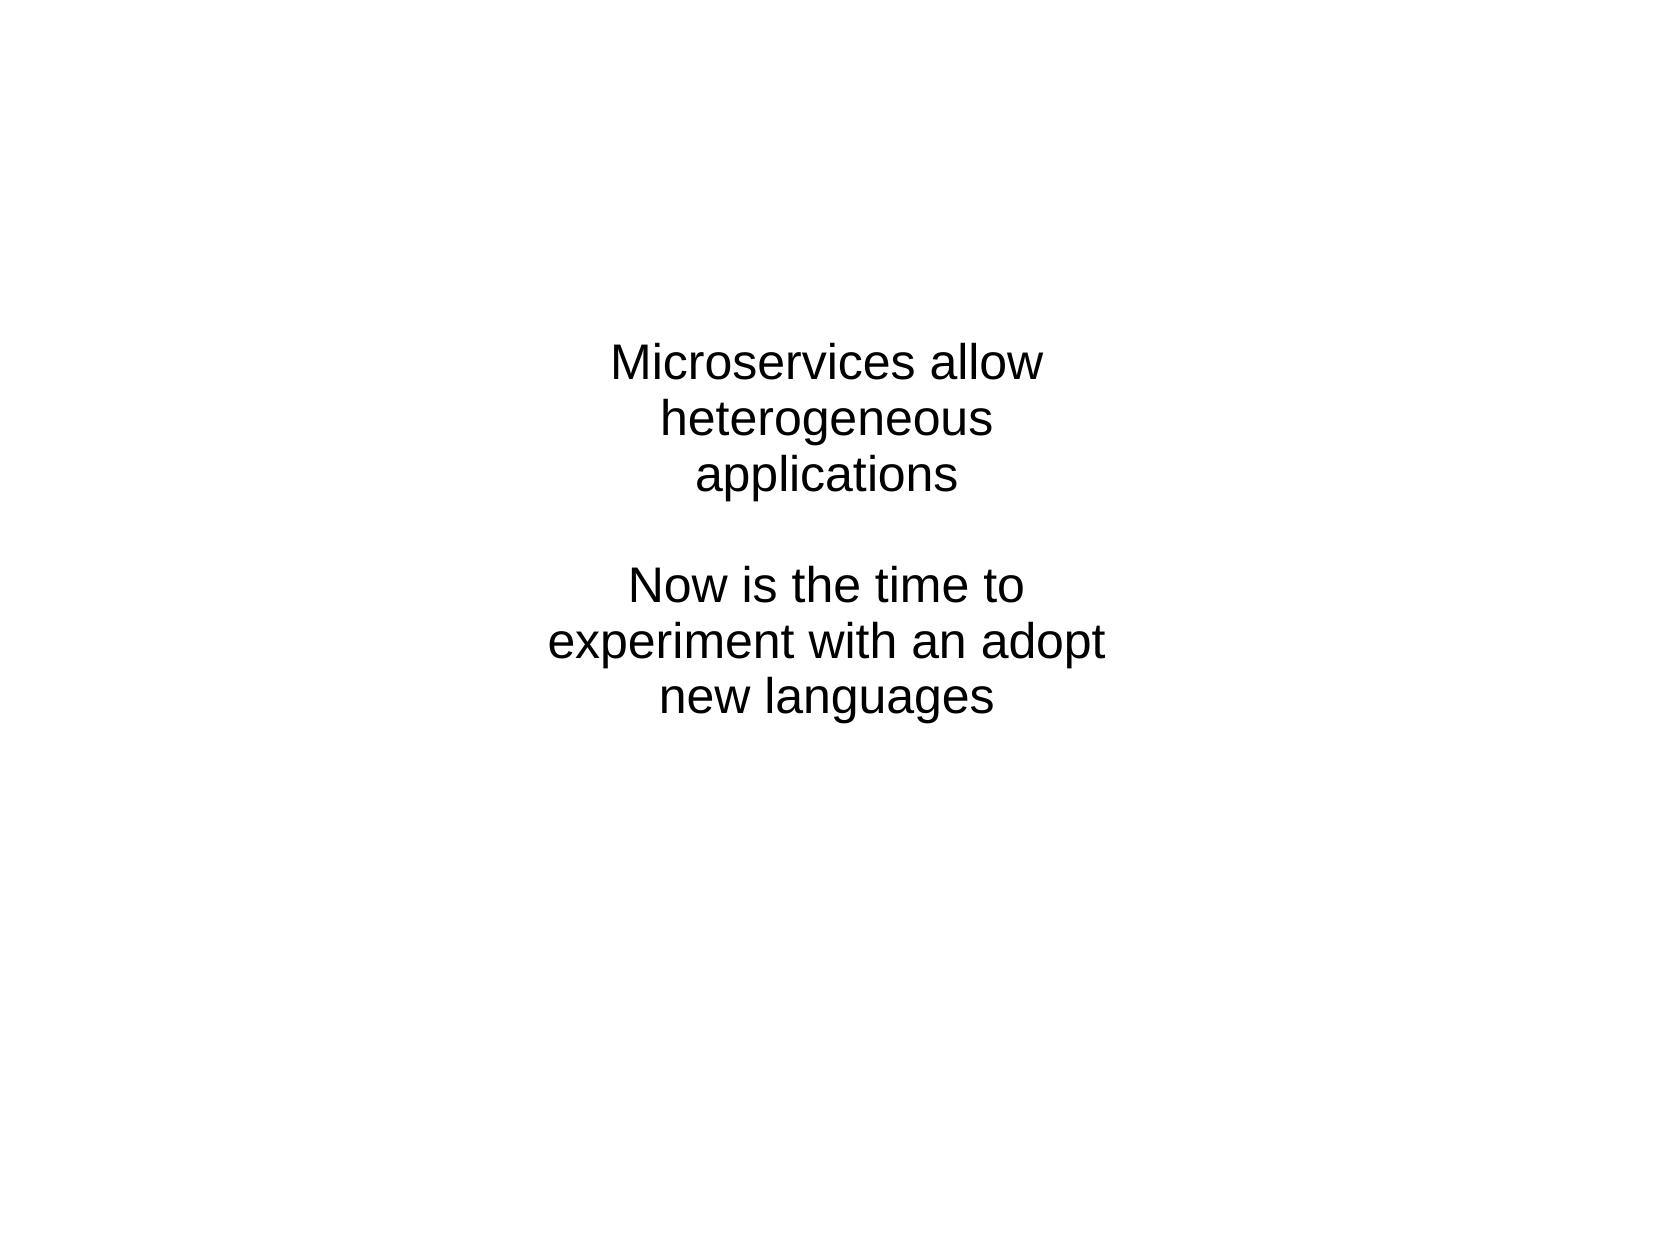

# Microservices allow
heterogeneous
applications
Now is the time to
experiment with an adopt
new languages